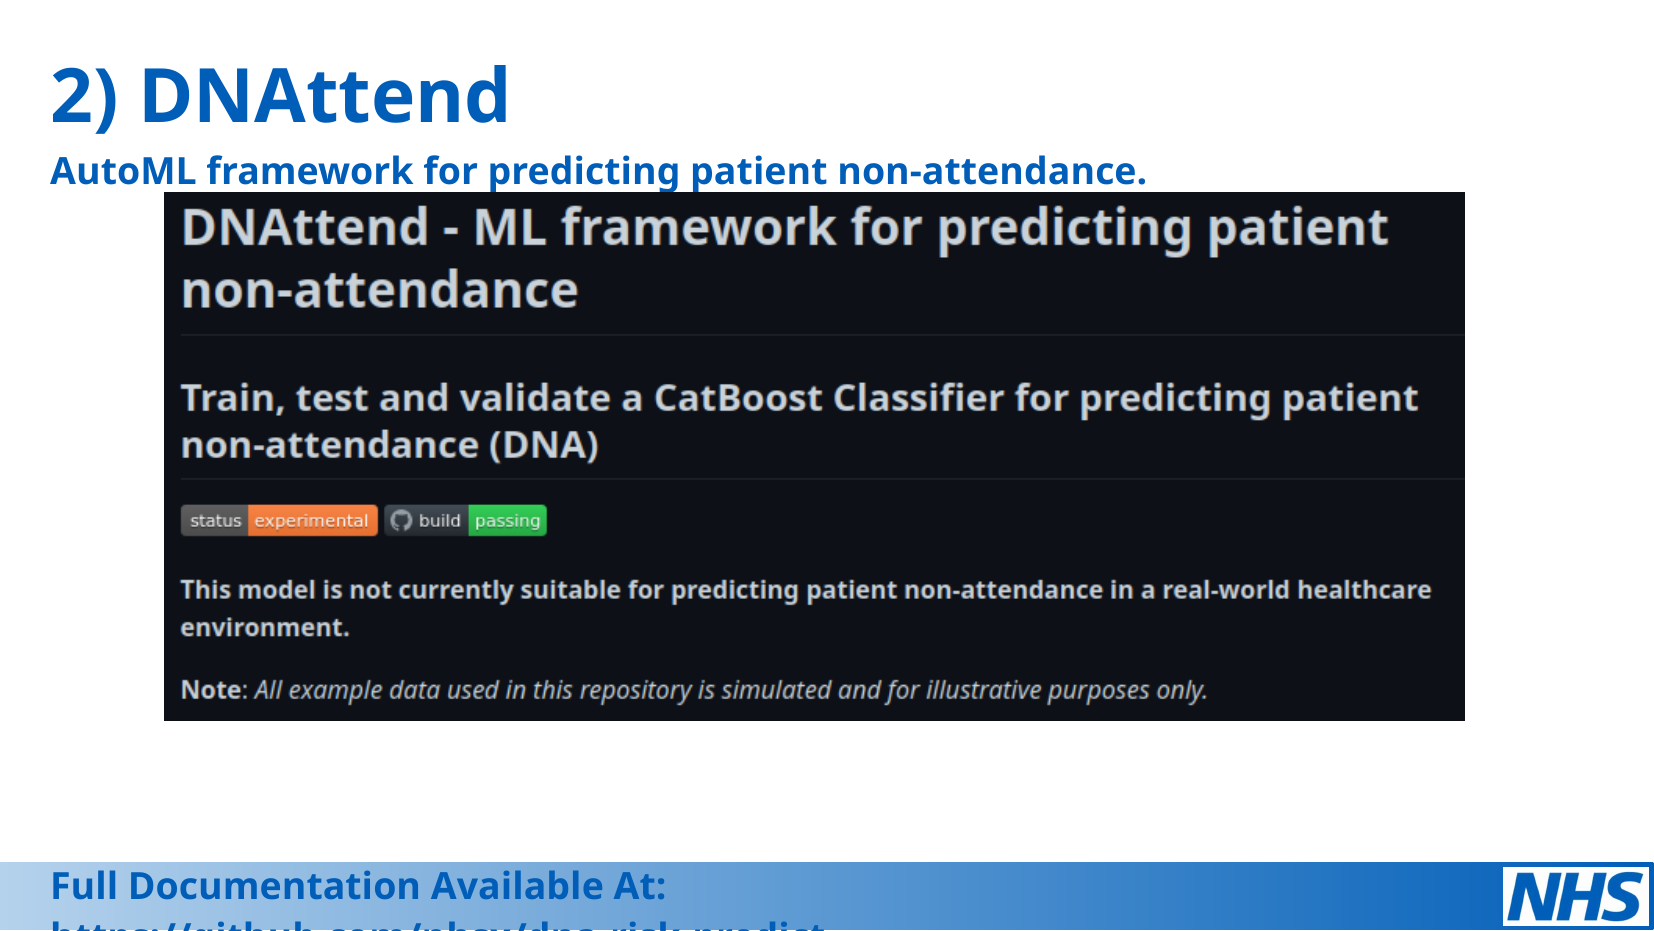

2) DNAttend
AutoML framework for predicting patient non-attendance.
Full Documentation Available At:
https://github.com/nhsx/dna-risk-predict